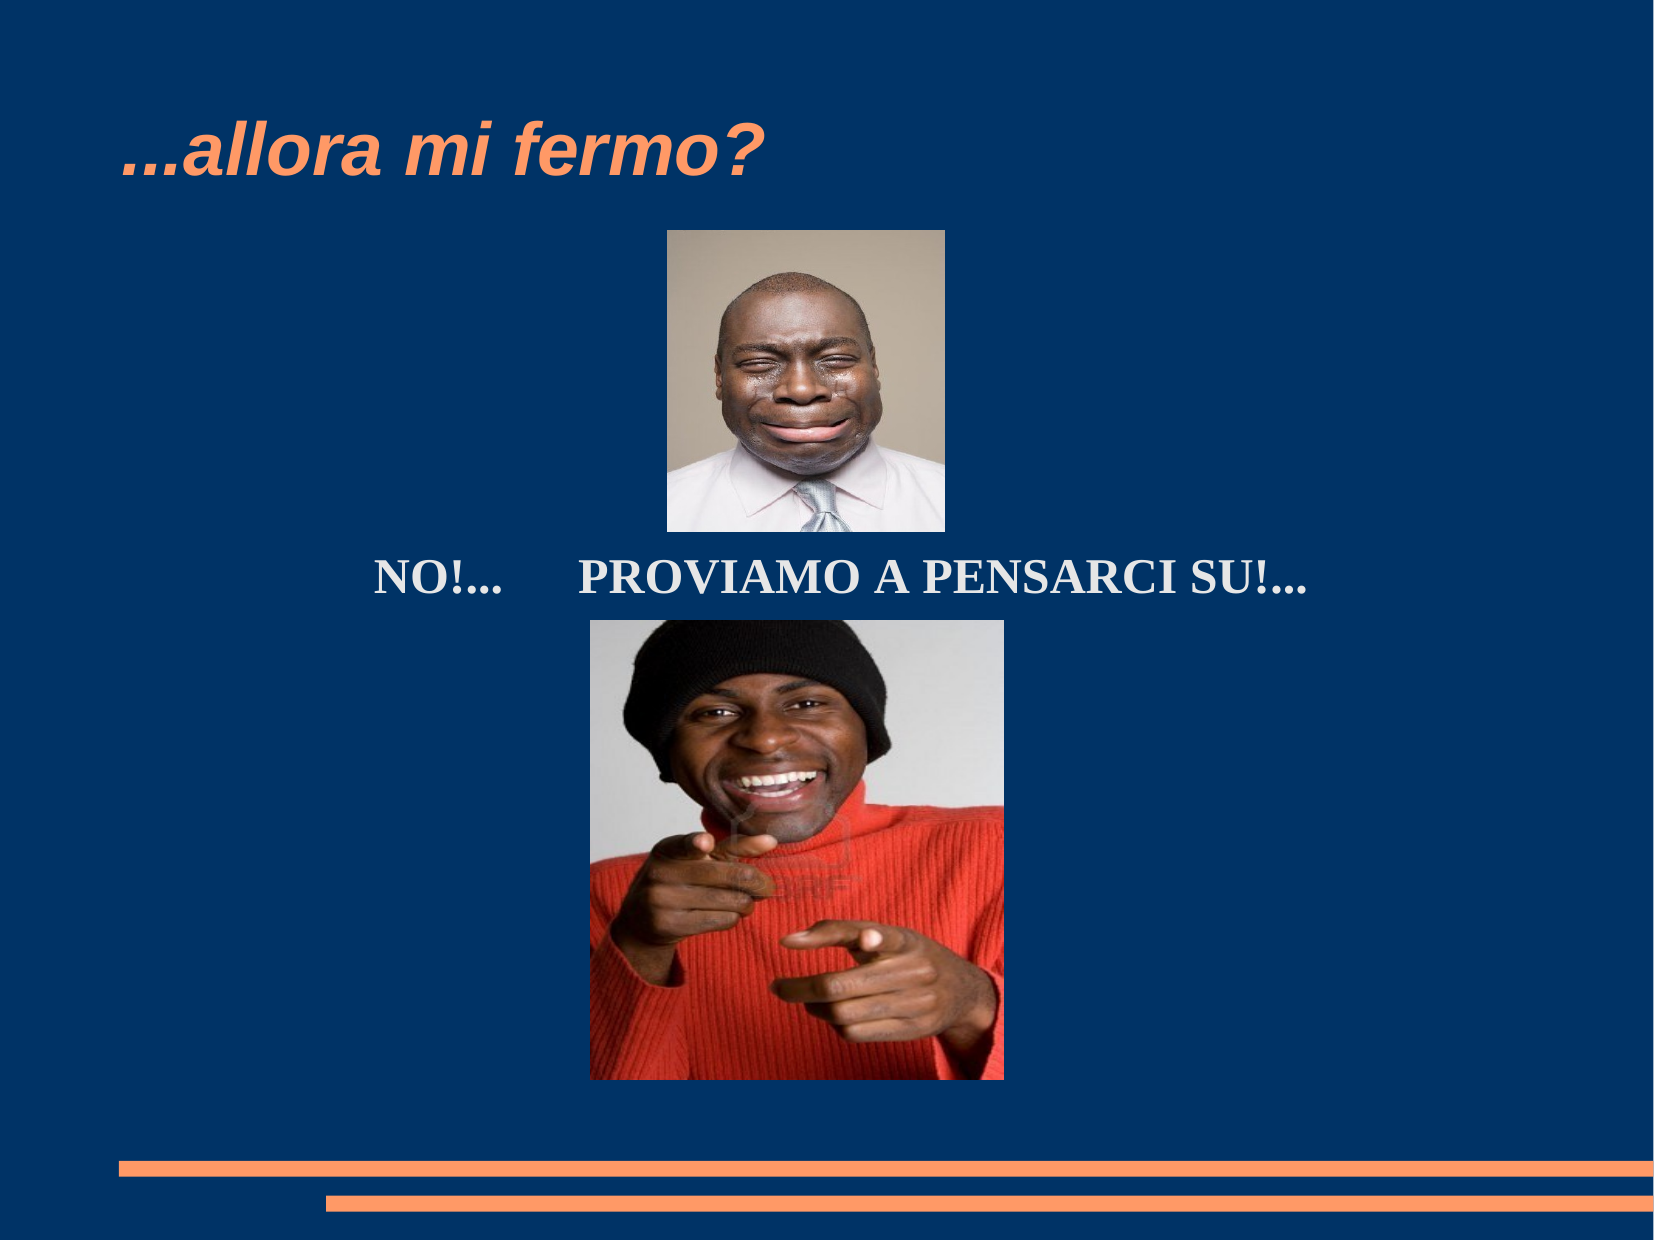

# ...allora mi fermo?
NO!... PROVIAMO A PENSARCI SU!...